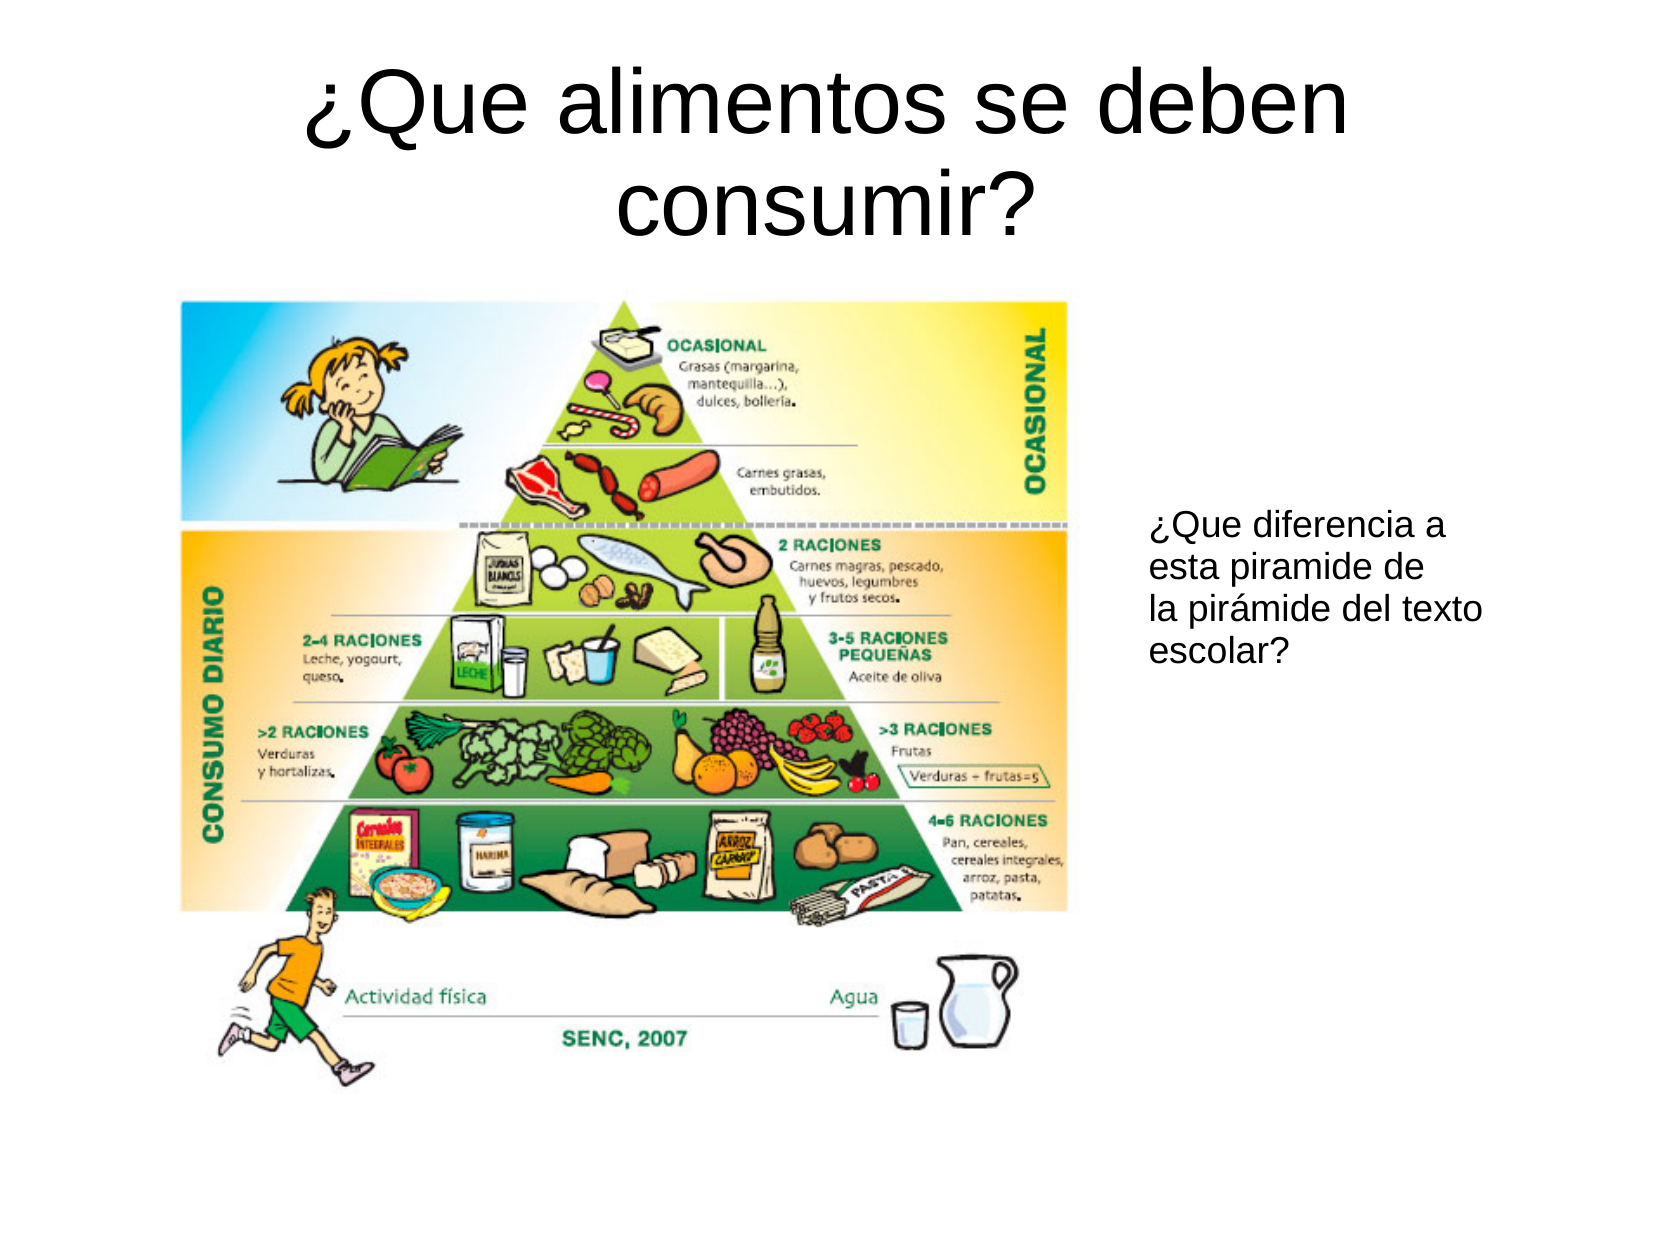

# ¿Que alimentos se deben consumir?
¿Que diferencia a esta piramide de
la pirámide del texto escolar?